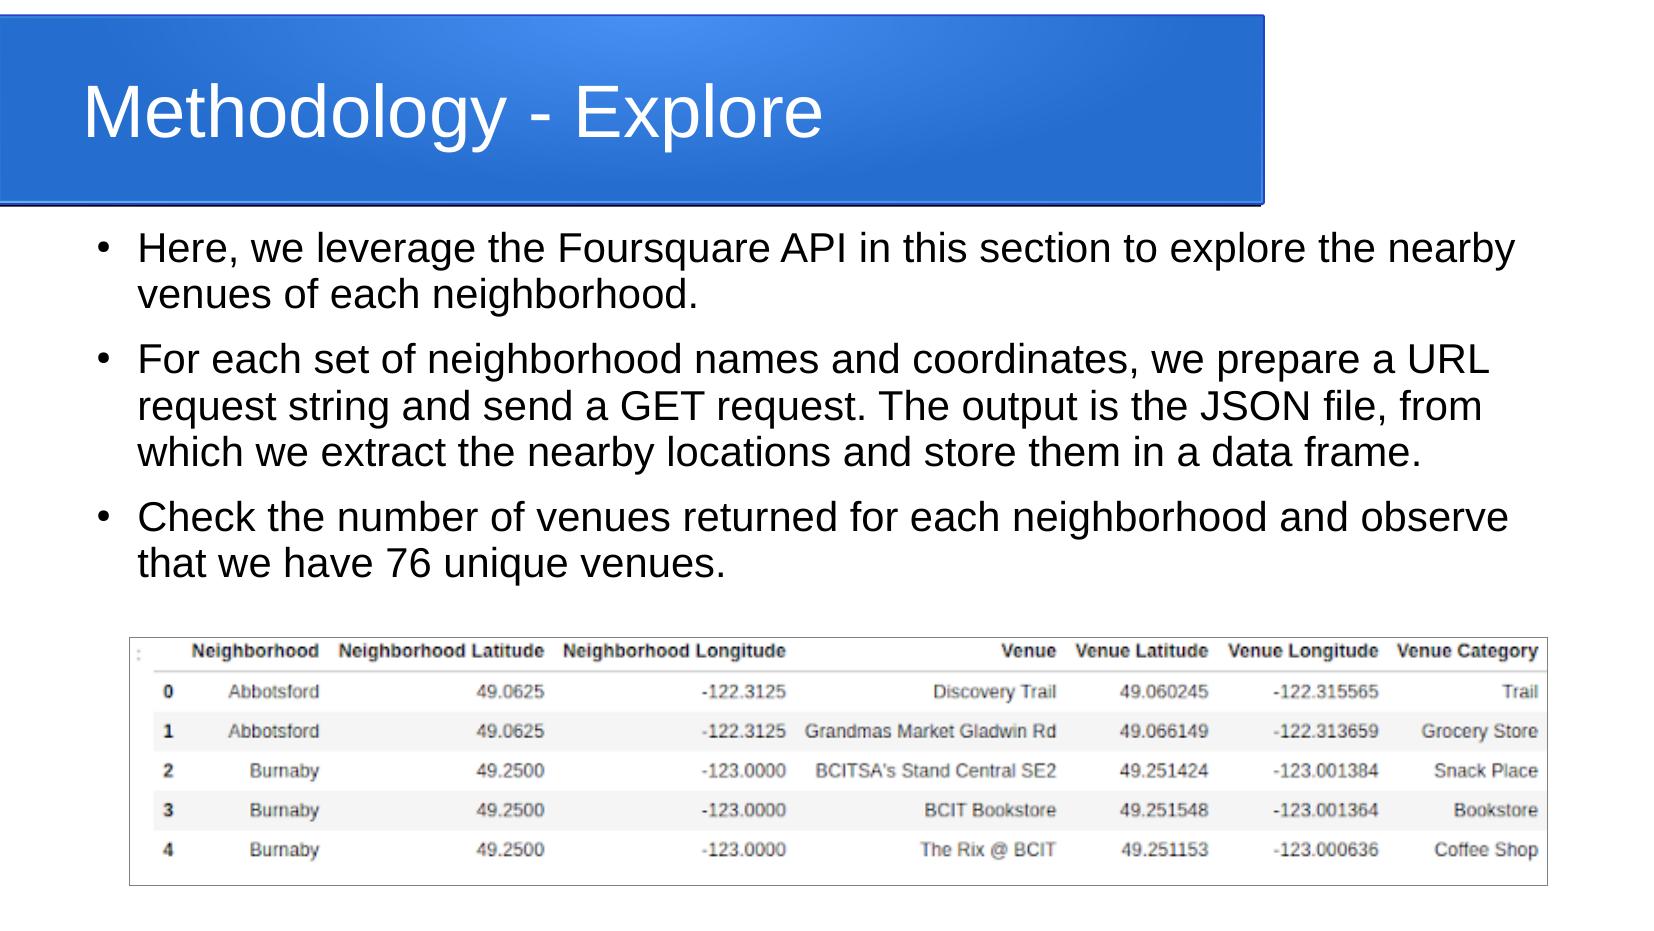

# Methodology - Explore
Here, we leverage the Foursquare API in this section to explore the nearby venues of each neighborhood.
For each set of neighborhood names and coordinates, we prepare a URL request string and send a GET request. The output is the JSON file, from which we extract the nearby locations and store them in a data frame.
Check the number of venues returned for each neighborhood and observe that we have 76 unique venues.